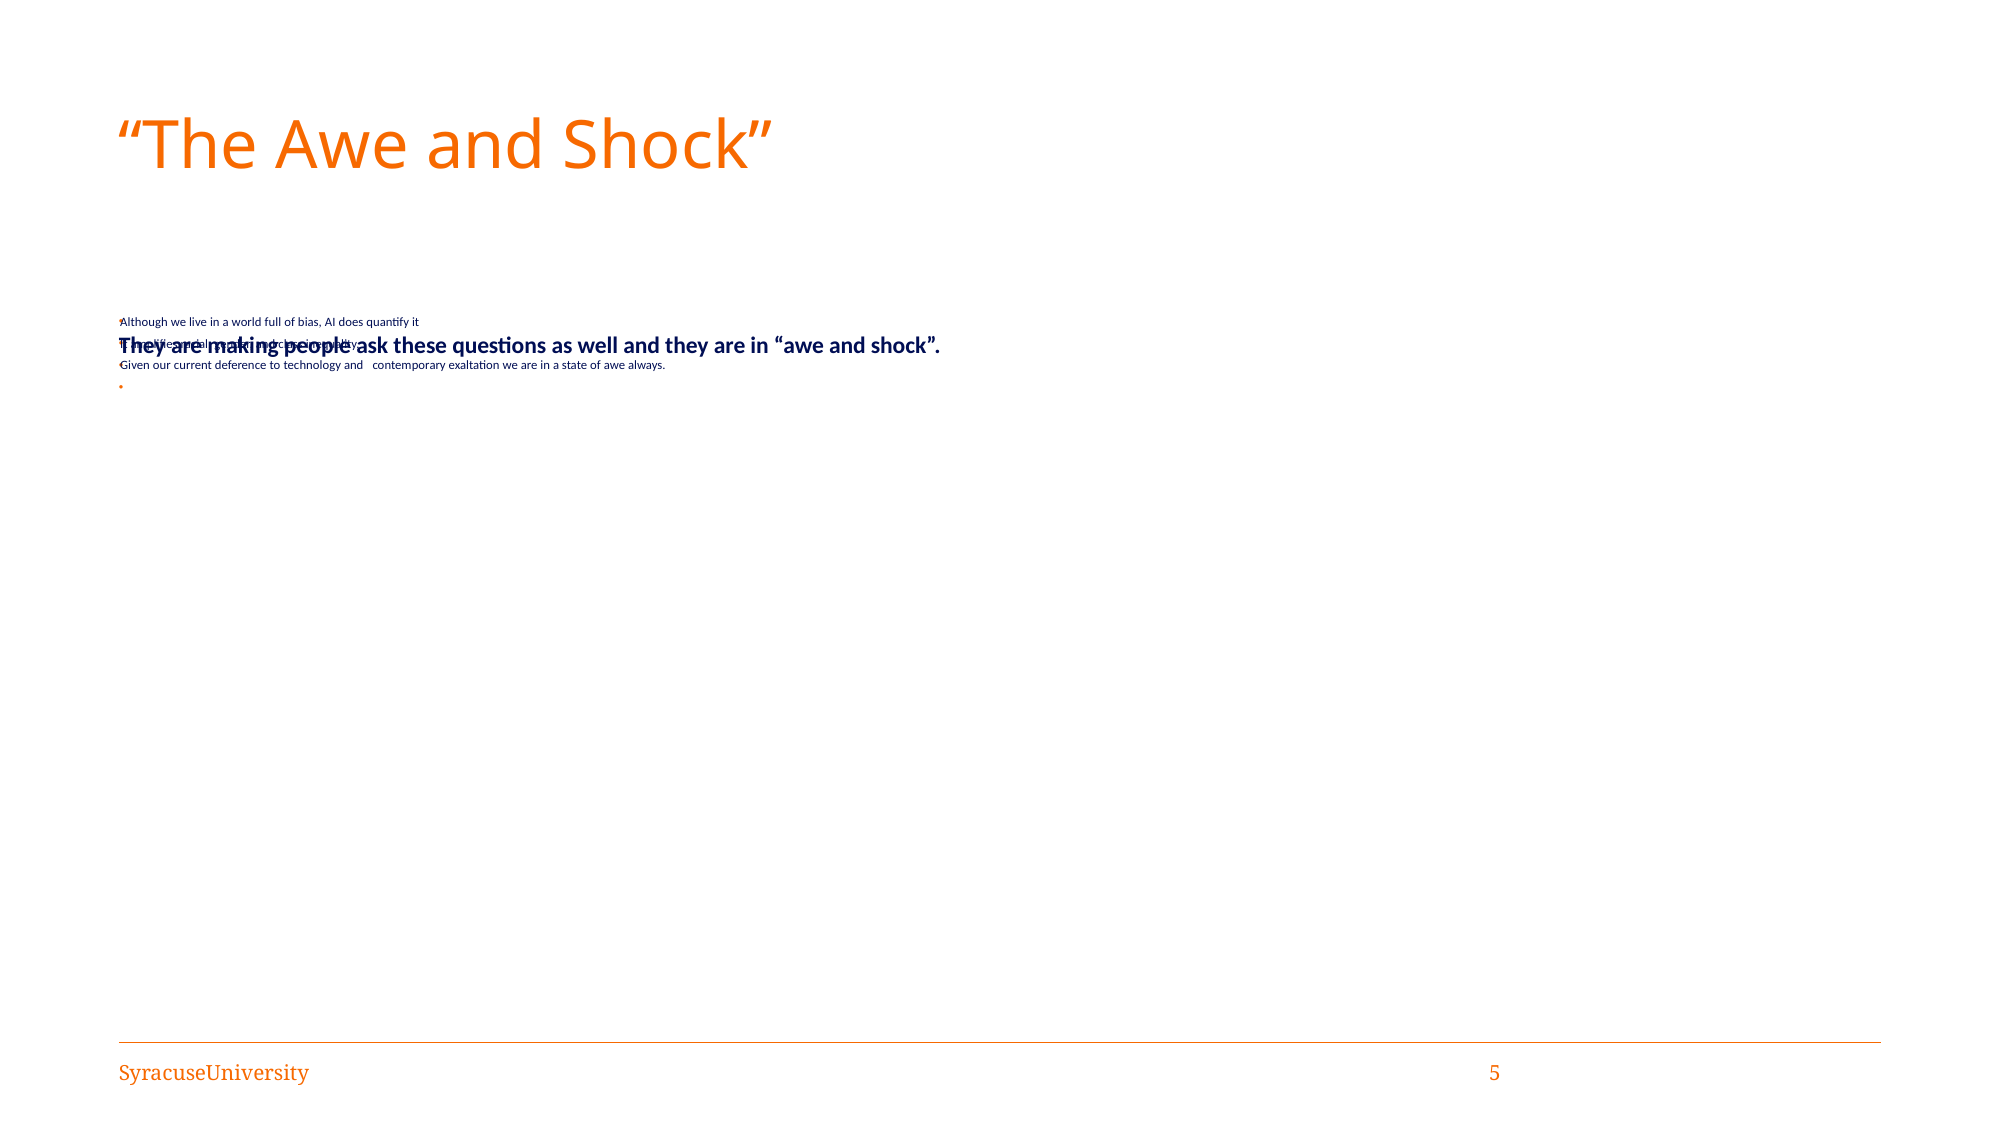

# “The Awe and Shock”
They are making people ask these questions as well and they are in “awe and shock”.
Although we live in a world full of bias, AI does quantify it
It amplifies racial, gender, and class inequality.
Given our current deference to technology and contemporary exaltation we are in a state of awe always.